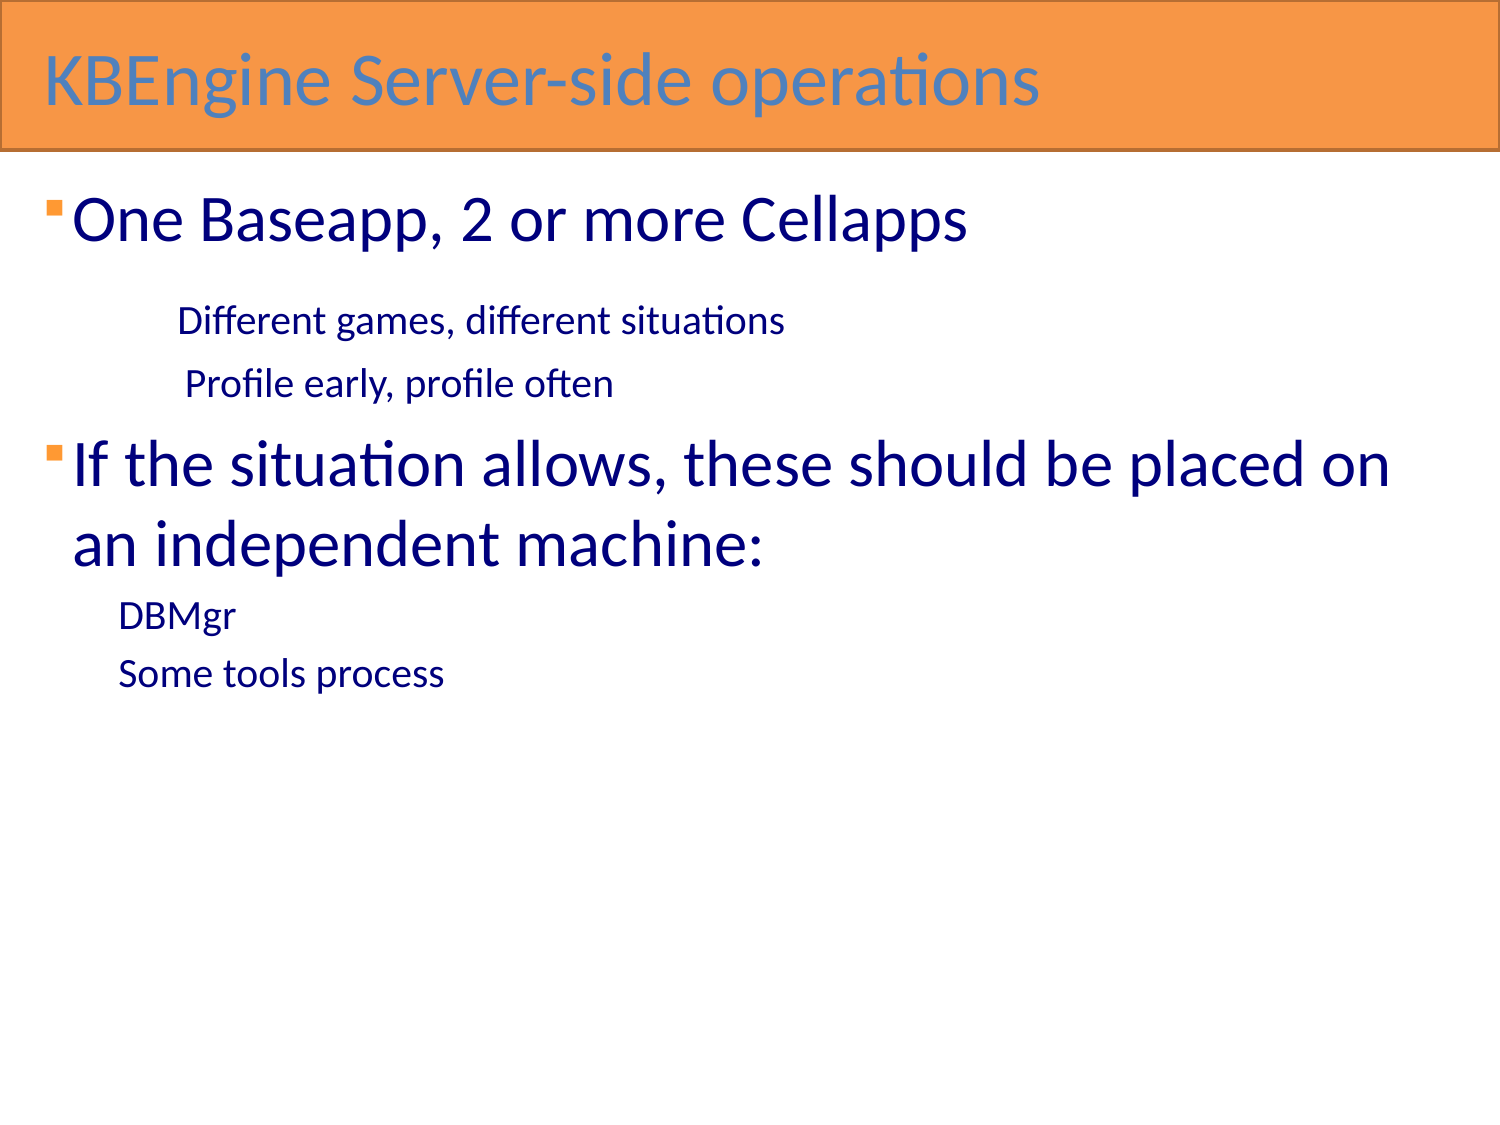

# KBEngine Server-side operations
One Baseapp, 2 or more Cellapps
 Different games, different situations
 Profile early, profile often
If the situation allows, these should be placed on an independent machine:
 DBMgr
 Some tools process